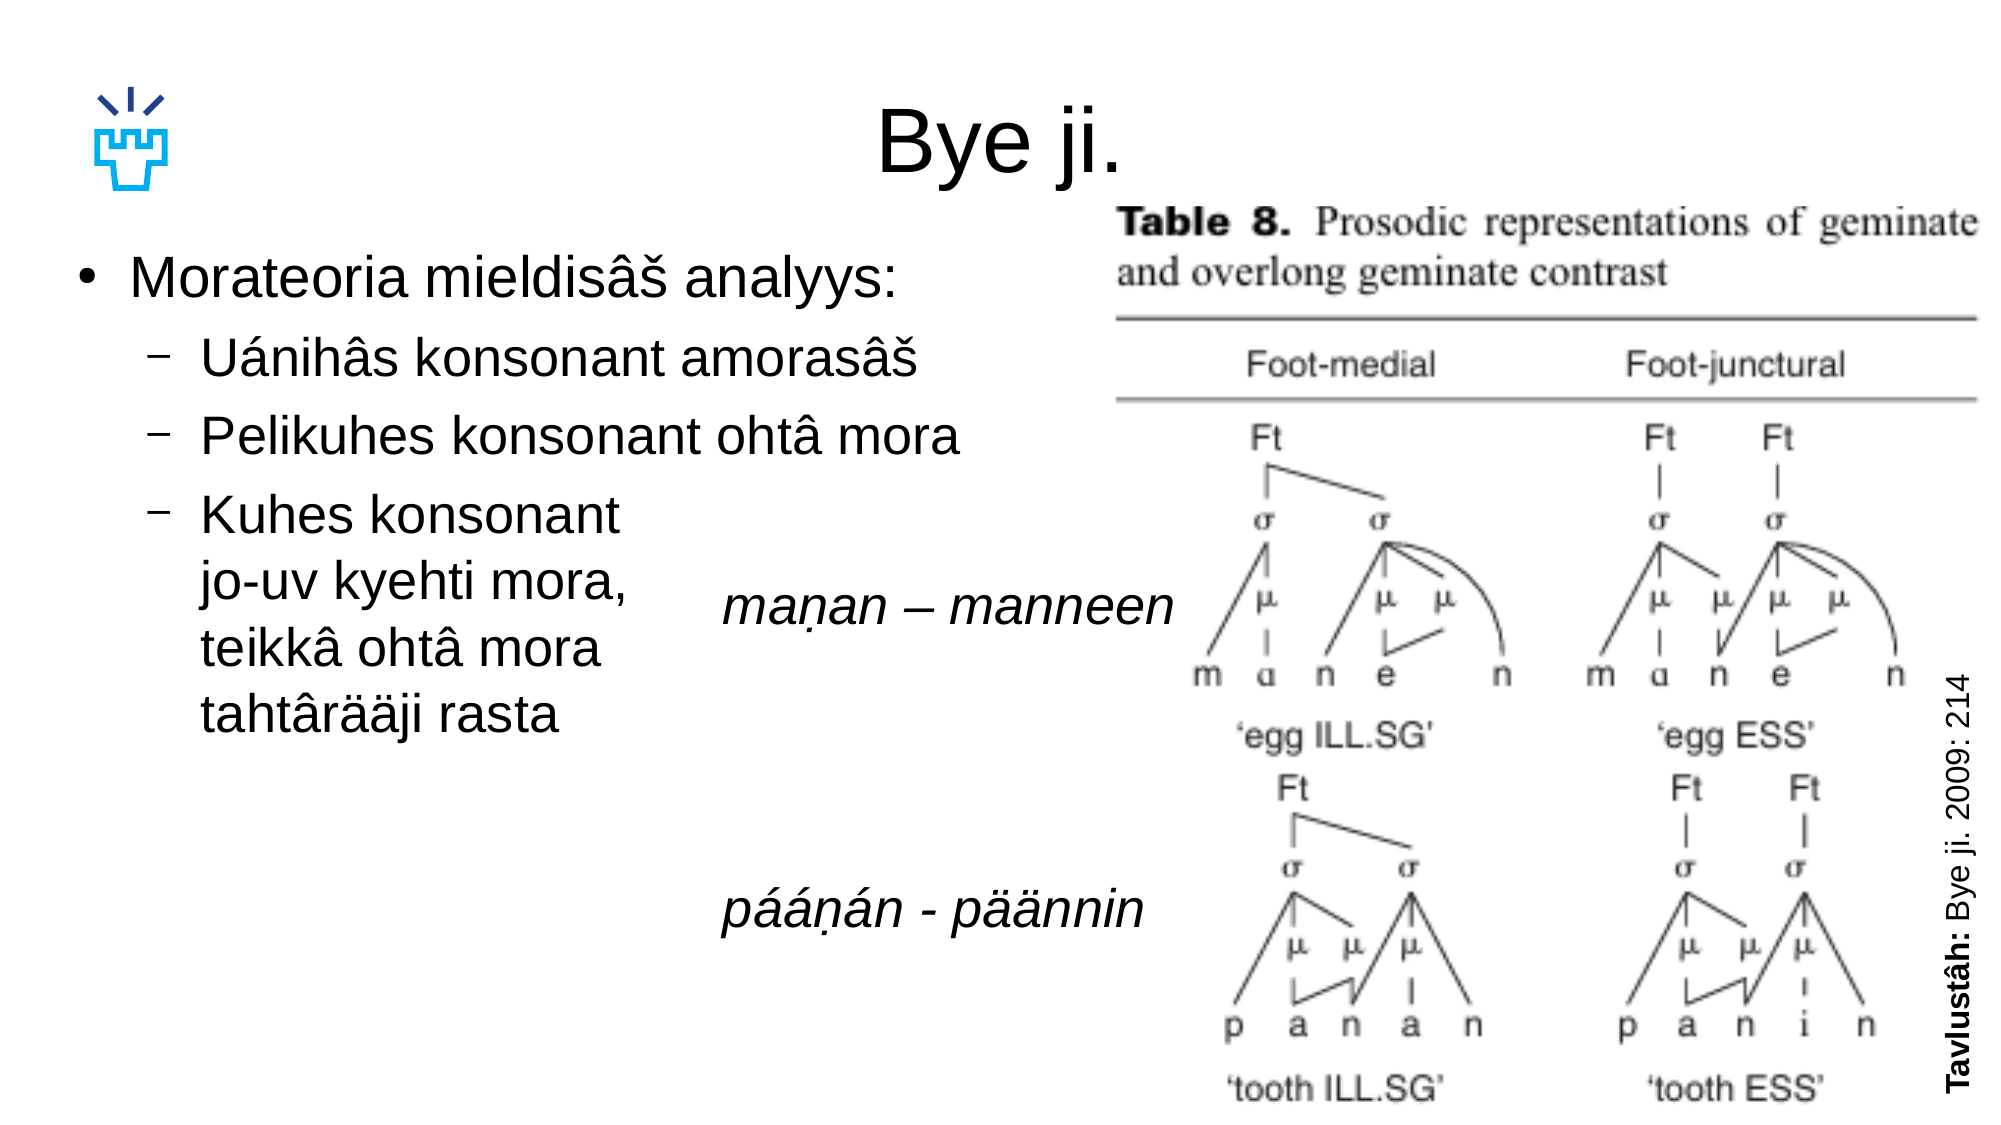

# Bye ji.
Morateoria mieldisâš analyys:
Uánihâs konsonant amorasâš
Pelikuhes konsonant ohtâ mora
Kuhes konsonant
jo-uv kyehti mora,
teikkâ ohtâ mora
tahtârääji rasta
maṇan – manneen
pááṇán - päännin
Tavlustâh: Bye ji. 2009: 214